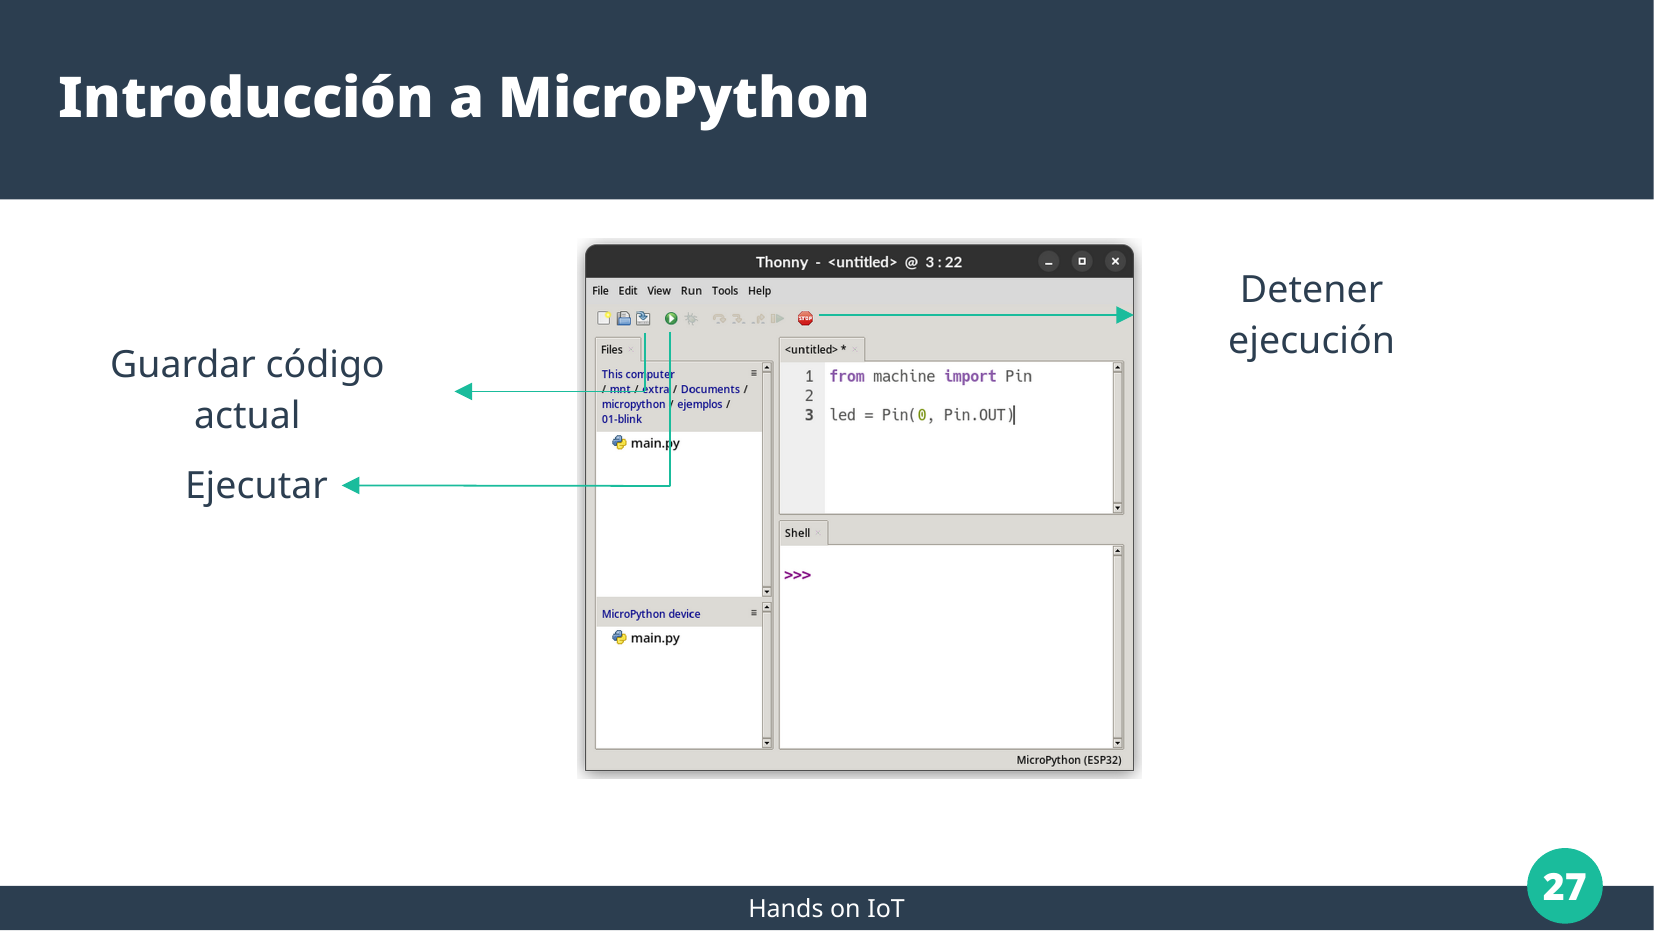

# Introducción a MicroPython
Detener ejecución
Guardar código actual
Ejecutar
Hands on IoT